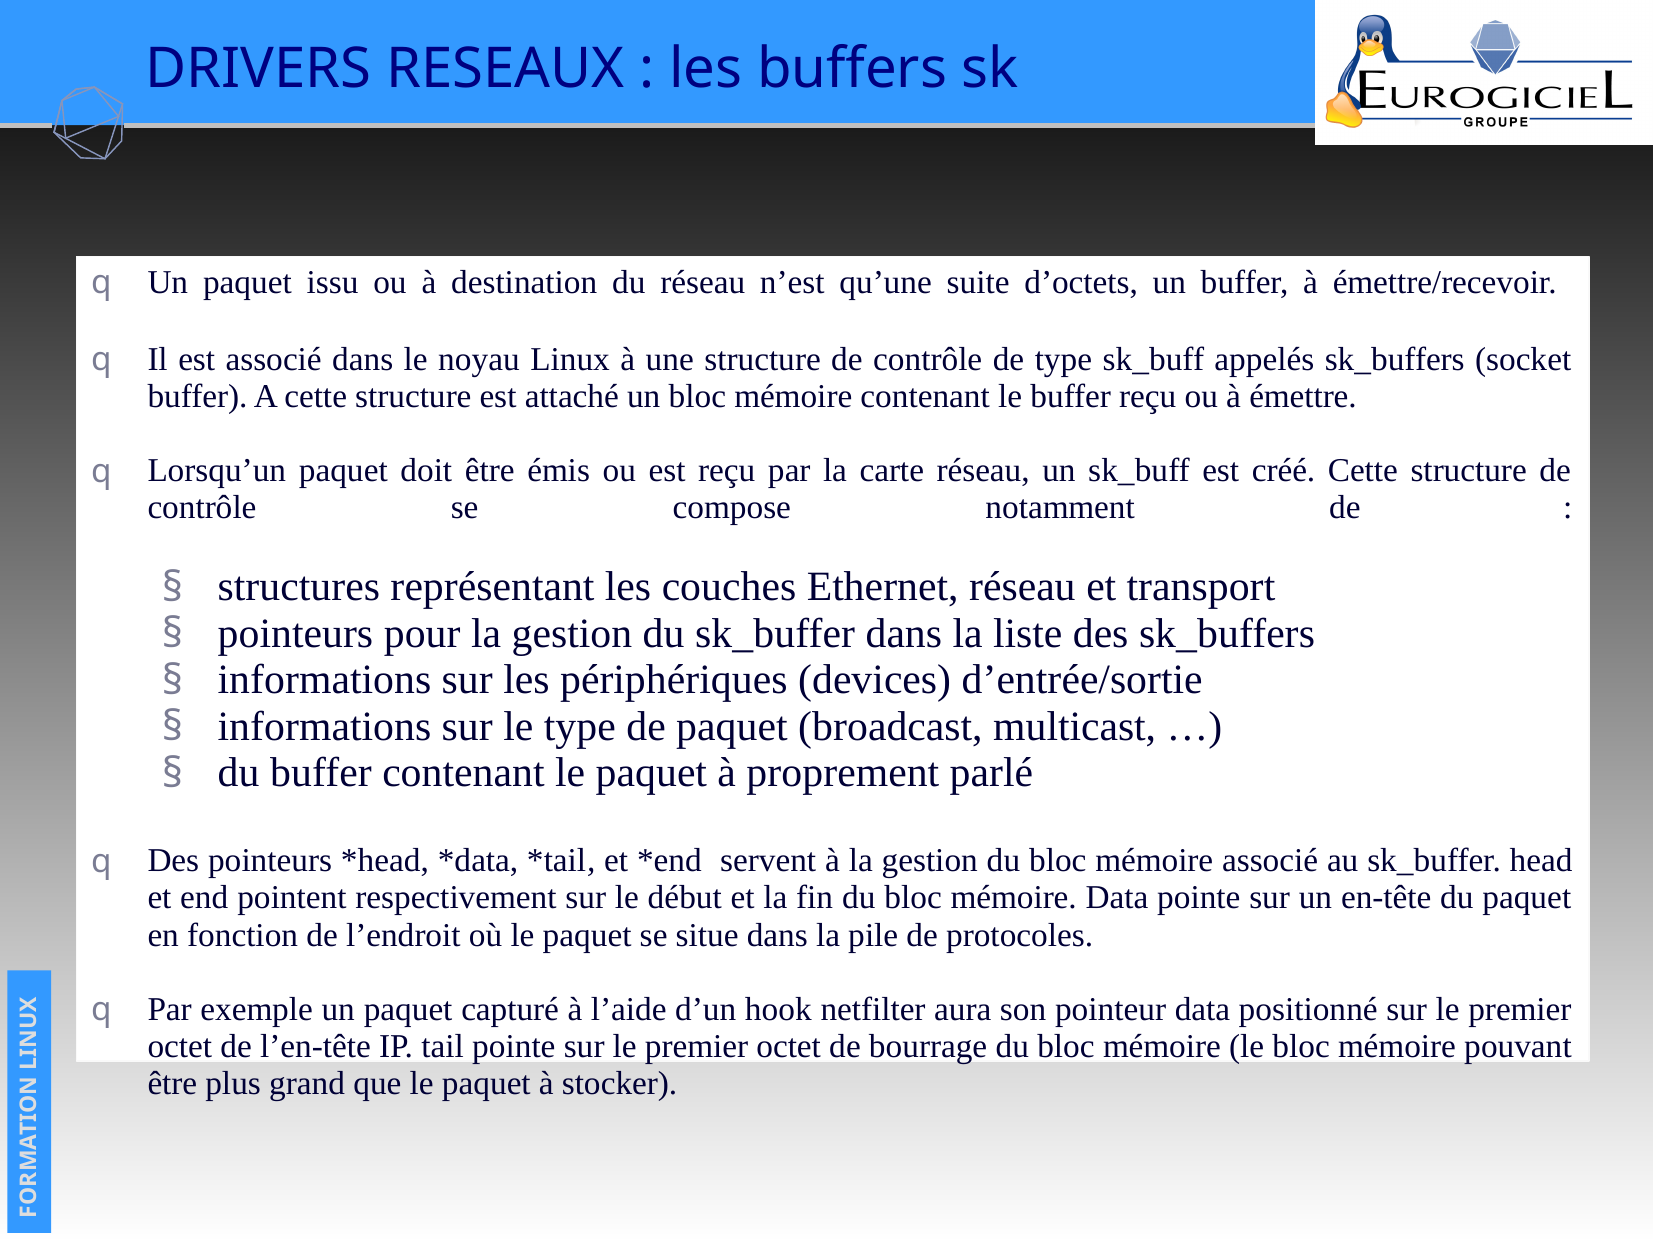

# DRIVERS RESEAUX : les buffers sk
Un paquet issu ou à destination du réseau n’est qu’une suite d’octets, un buffer, à émettre/recevoir.
Il est associé dans le noyau Linux à une structure de contrôle de type sk_buff appelés sk_buffers (socket buffer). A cette structure est attaché un bloc mémoire contenant le buffer reçu ou à émettre.
Lorsqu’un paquet doit être émis ou est reçu par la carte réseau, un sk_buff est créé. Cette structure de contrôle se compose notamment de  :
structures représentant les couches Ethernet, réseau et transport
pointeurs pour la gestion du sk_buffer dans la liste des sk_buffers
informations sur les périphériques (devices) d’entrée/sortie
informations sur le type de paquet (broadcast, multicast, …)
du buffer contenant le paquet à proprement parlé
Des pointeurs *head, *data, *tail, et *end servent à la gestion du bloc mémoire associé au sk_buffer. head et end pointent respectivement sur le début et la fin du bloc mémoire. Data pointe sur un en-tête du paquet en fonction de l’endroit où le paquet se situe dans la pile de protocoles.
Par exemple un paquet capturé à l’aide d’un hook netfilter aura son pointeur data positionné sur le premier octet de l’en-tête IP. tail pointe sur le premier octet de bourrage du bloc mémoire (le bloc mémoire pouvant être plus grand que le paquet à stocker).